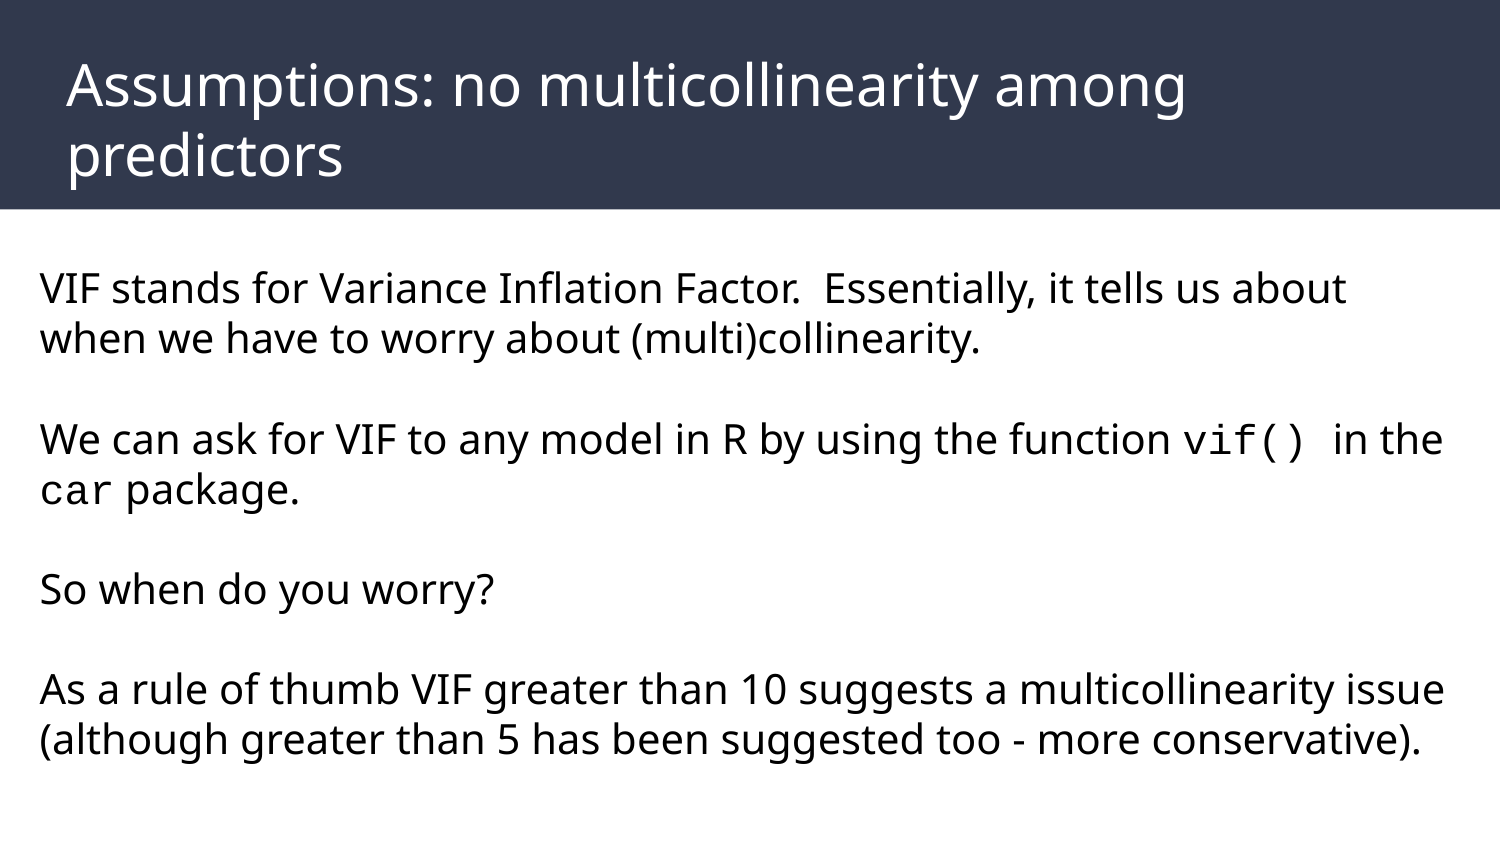

# Assumptions: no multicollinearity among predictors
VIF stands for Variance Inflation Factor. Essentially, it tells us about when we have to worry about (multi)collinearity.
We can ask for VIF to any model in R by using the function vif() in the car package.
So when do you worry?
As a rule of thumb VIF greater than 10 suggests a multicollinearity issue (although greater than 5 has been suggested too - more conservative).